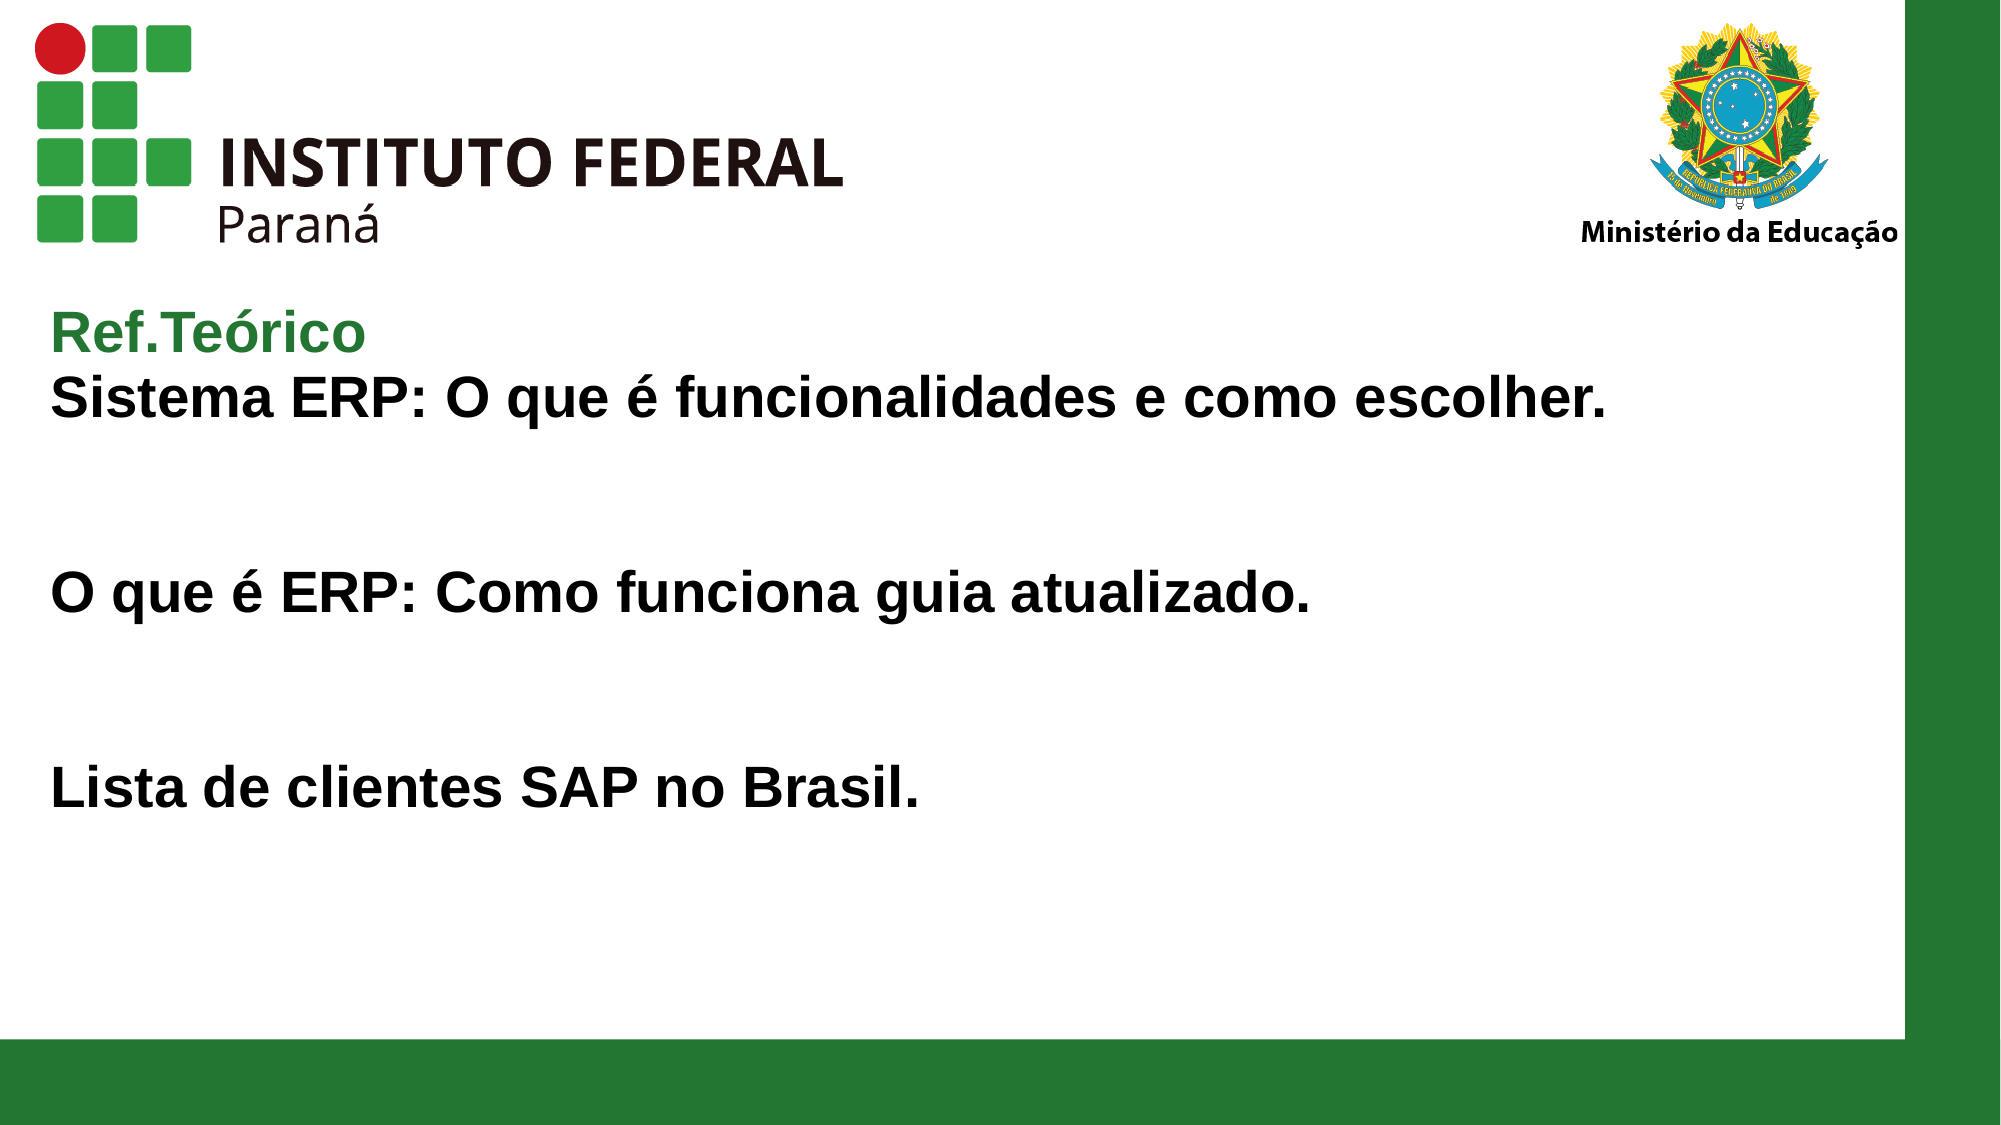

Ref.Teórico
Sistema ERP: O que é funcionalidades e como escolher.
O que é ERP: Como funciona guia atualizado.
Lista de clientes SAP no Brasil.